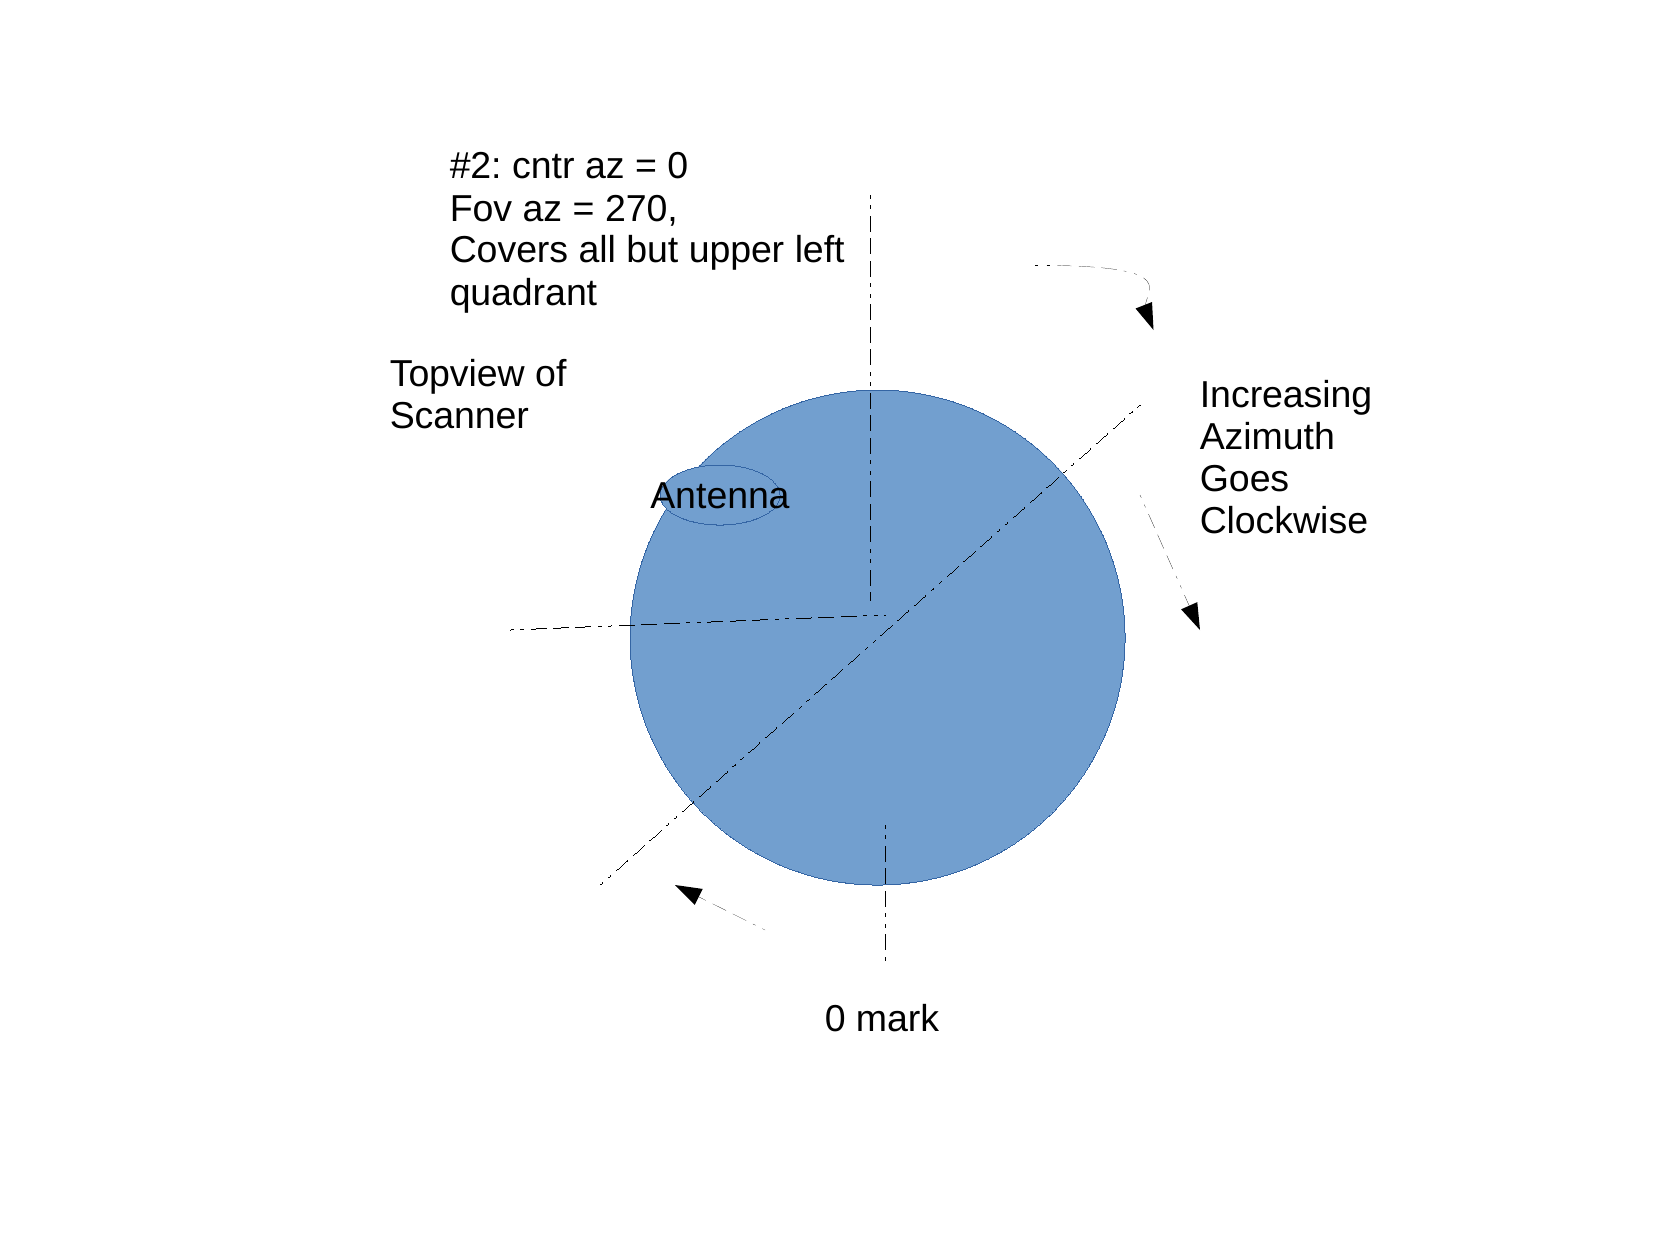

#2: cntr az = 0
Fov az = 270,
Covers all but upper left quadrant
Topview of Scanner
Increasing Azimuth
Goes Clockwise
Antenna
0 mark